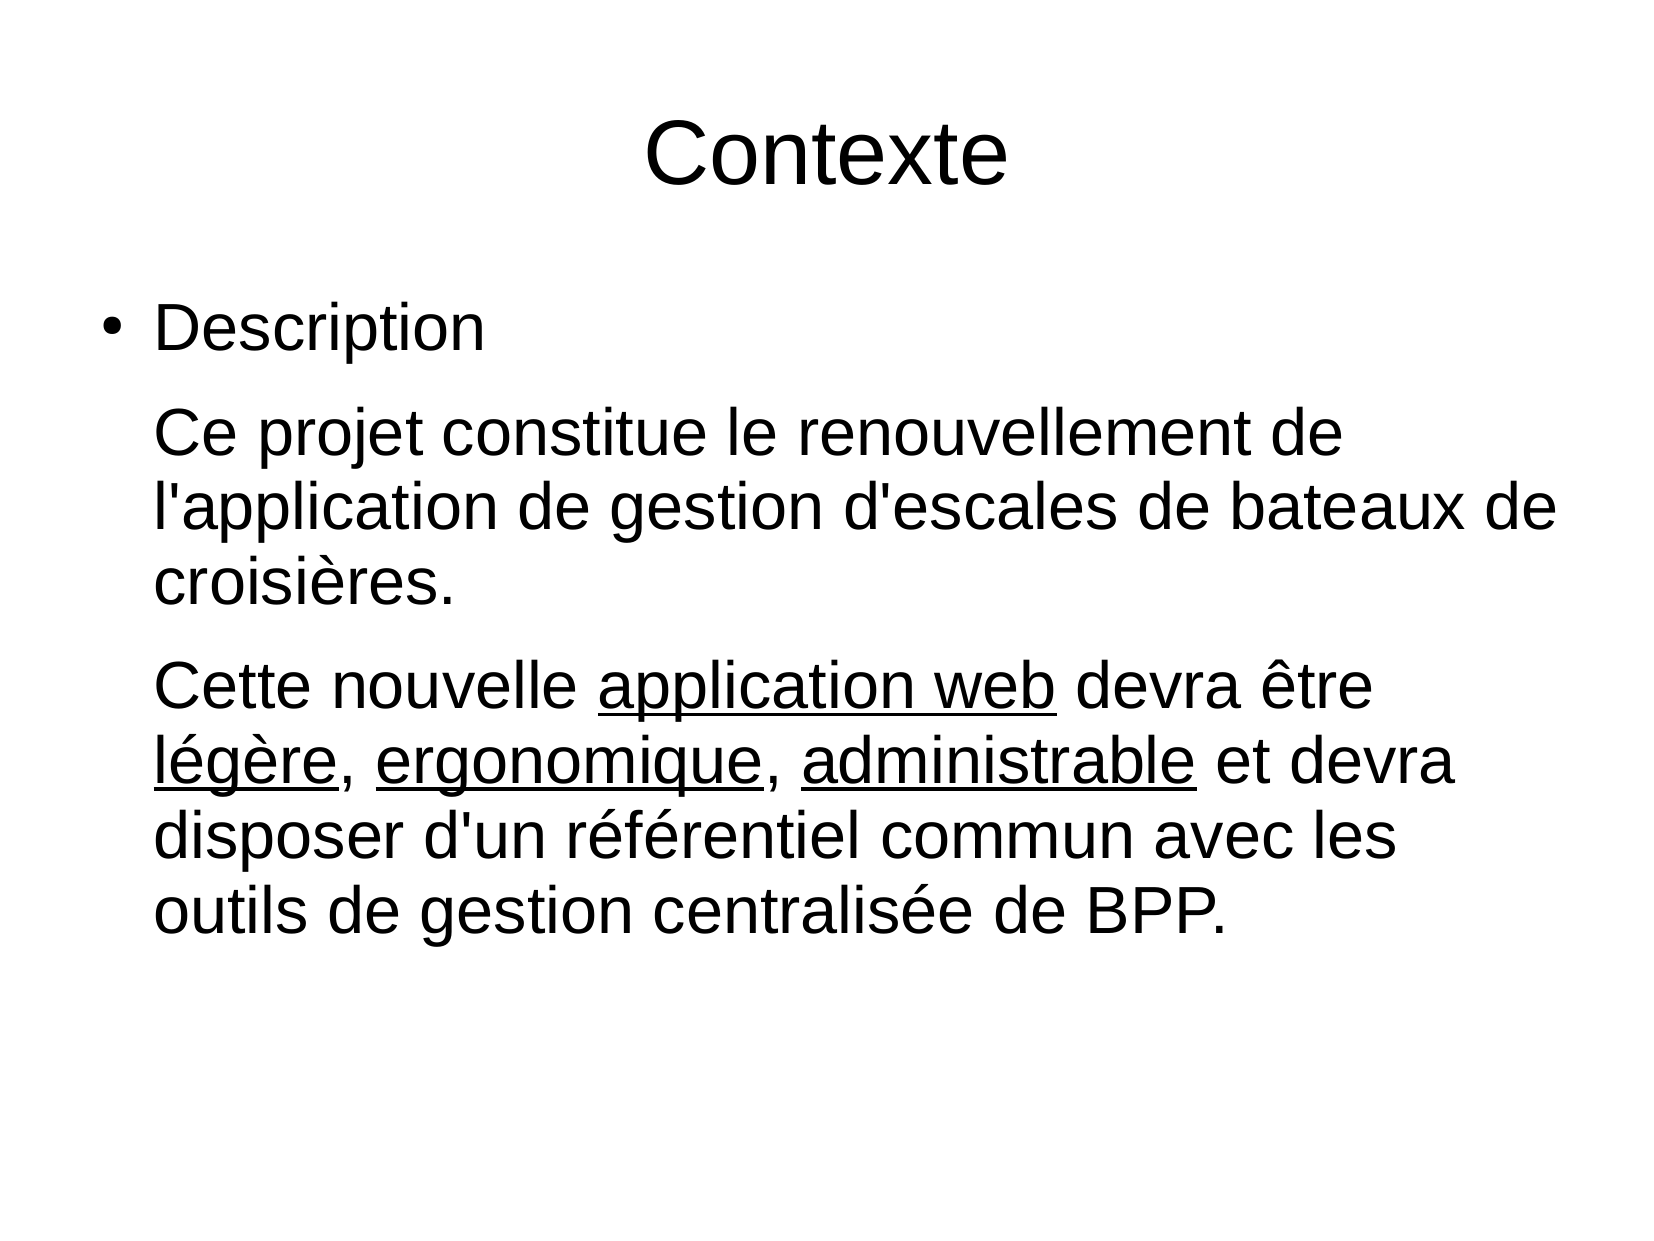

# Contexte
Description
Ce projet constitue le renouvellement de l'application de gestion d'escales de bateaux de croisières.
Cette nouvelle application web devra être légère, ergonomique, administrable et devra disposer d'un référentiel commun avec les outils de gestion centralisée de BPP.